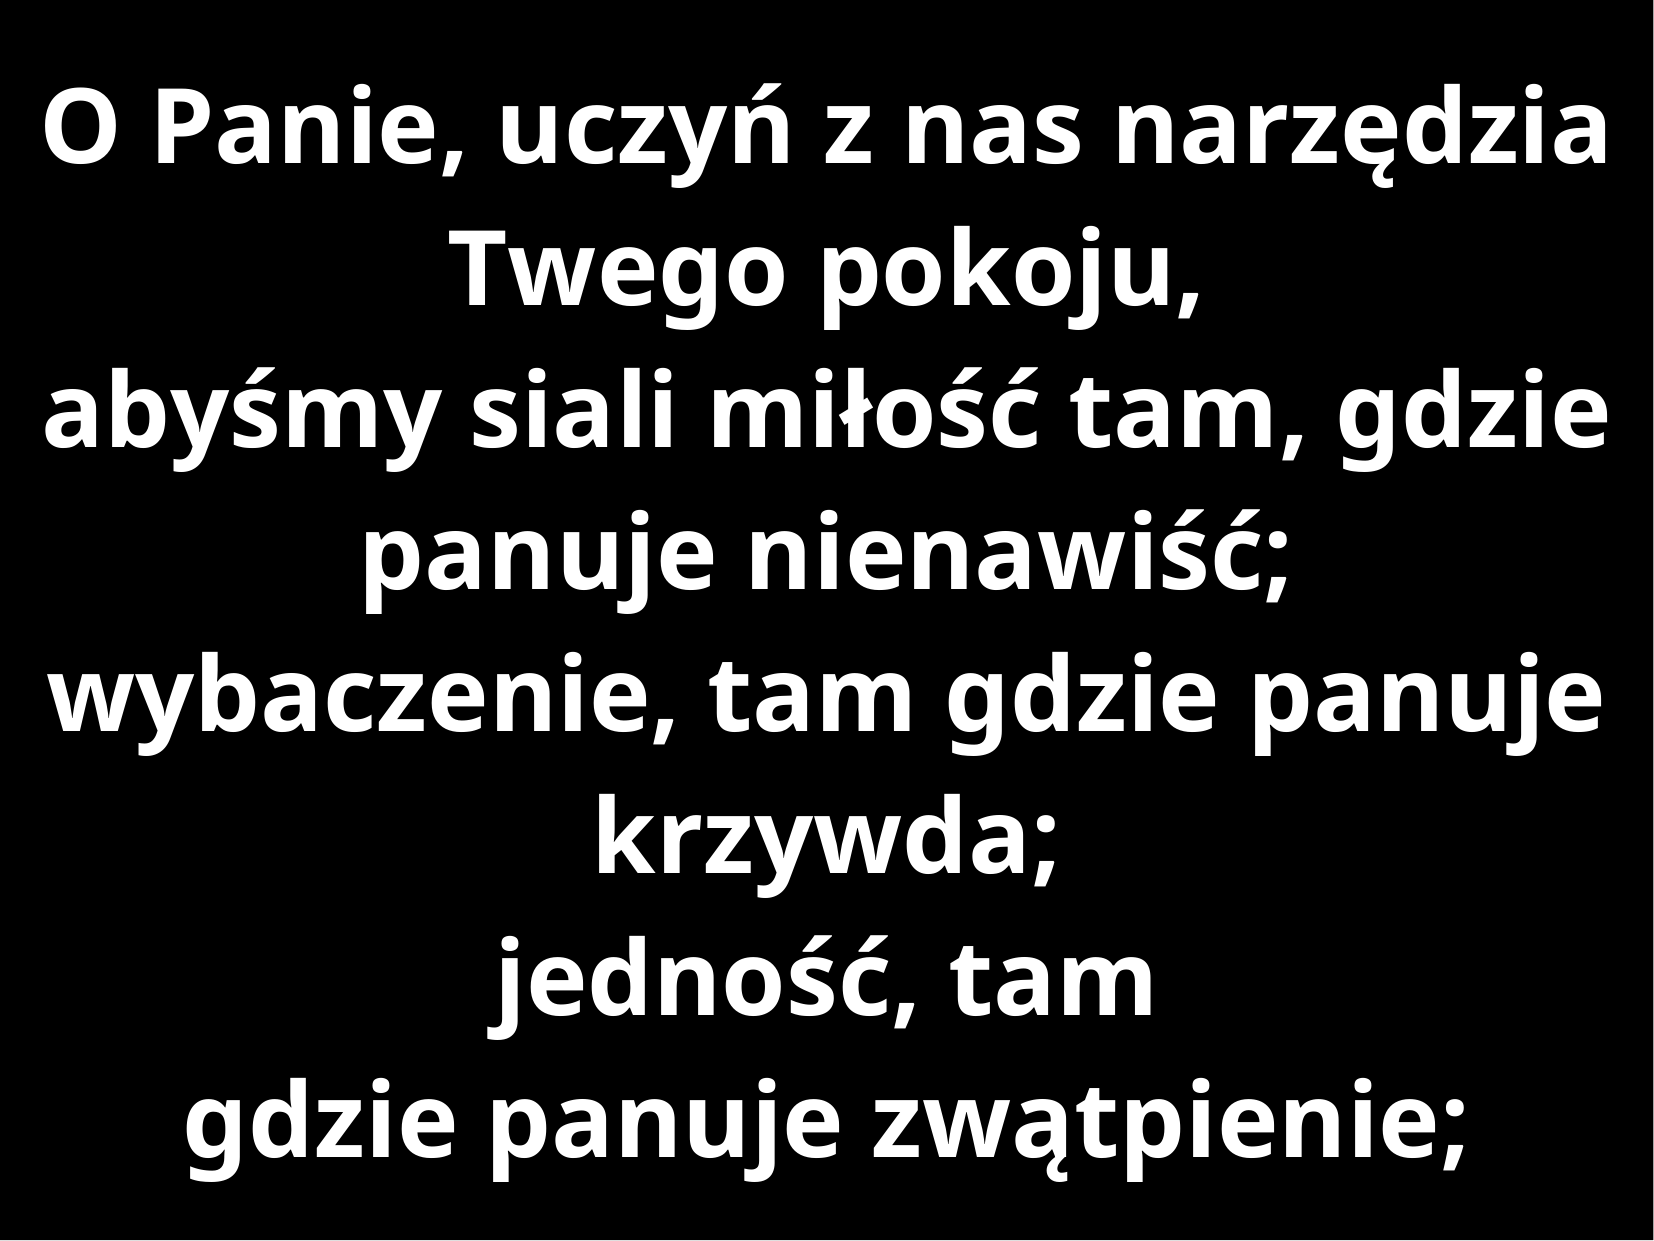

# O Panie, uczyń z nas narzędzia Twego pokoju, abyśmy siali miłość tam, gdzie panuje nienawiść; wybaczenie, tam gdzie panuje krzywda; jedność, tam gdzie panuje zwątpienie;